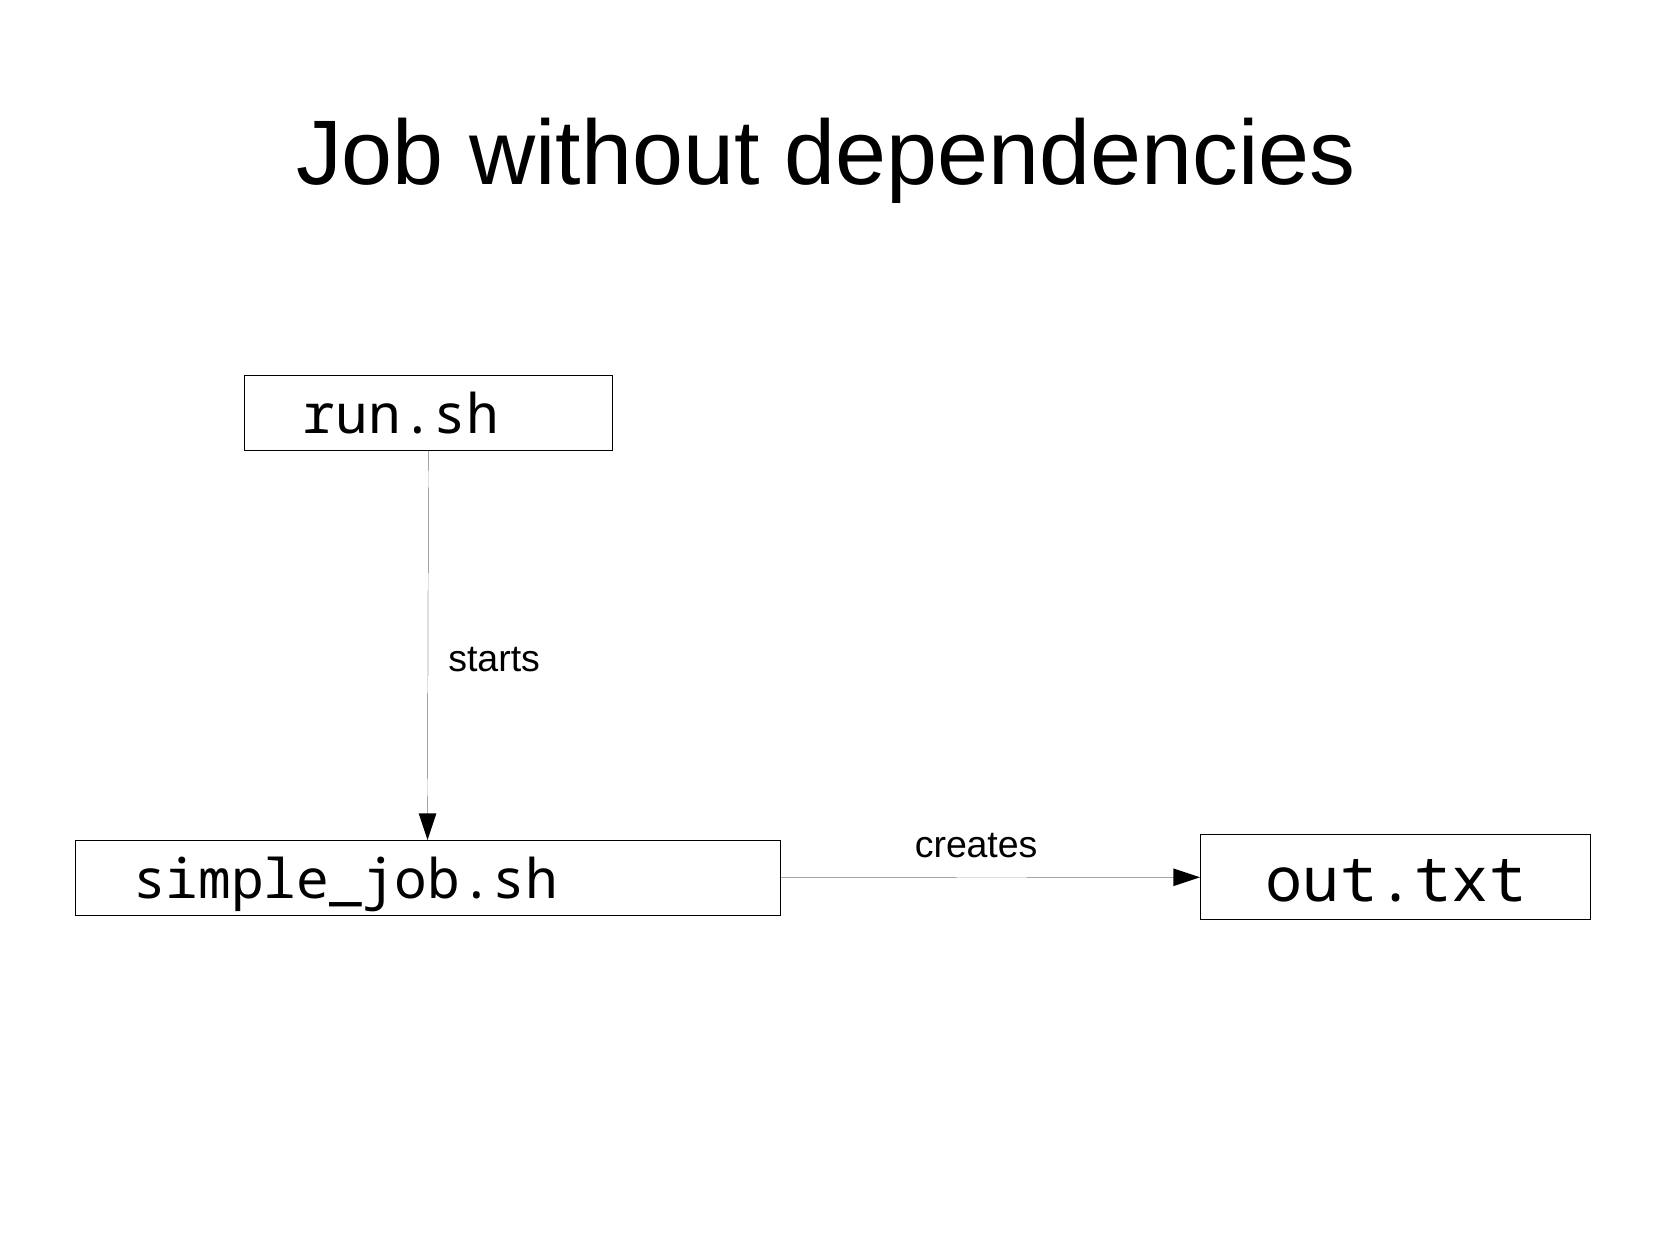

# Job without dependencies
run.sh
starts
creates
out.txt
simple_job.sh